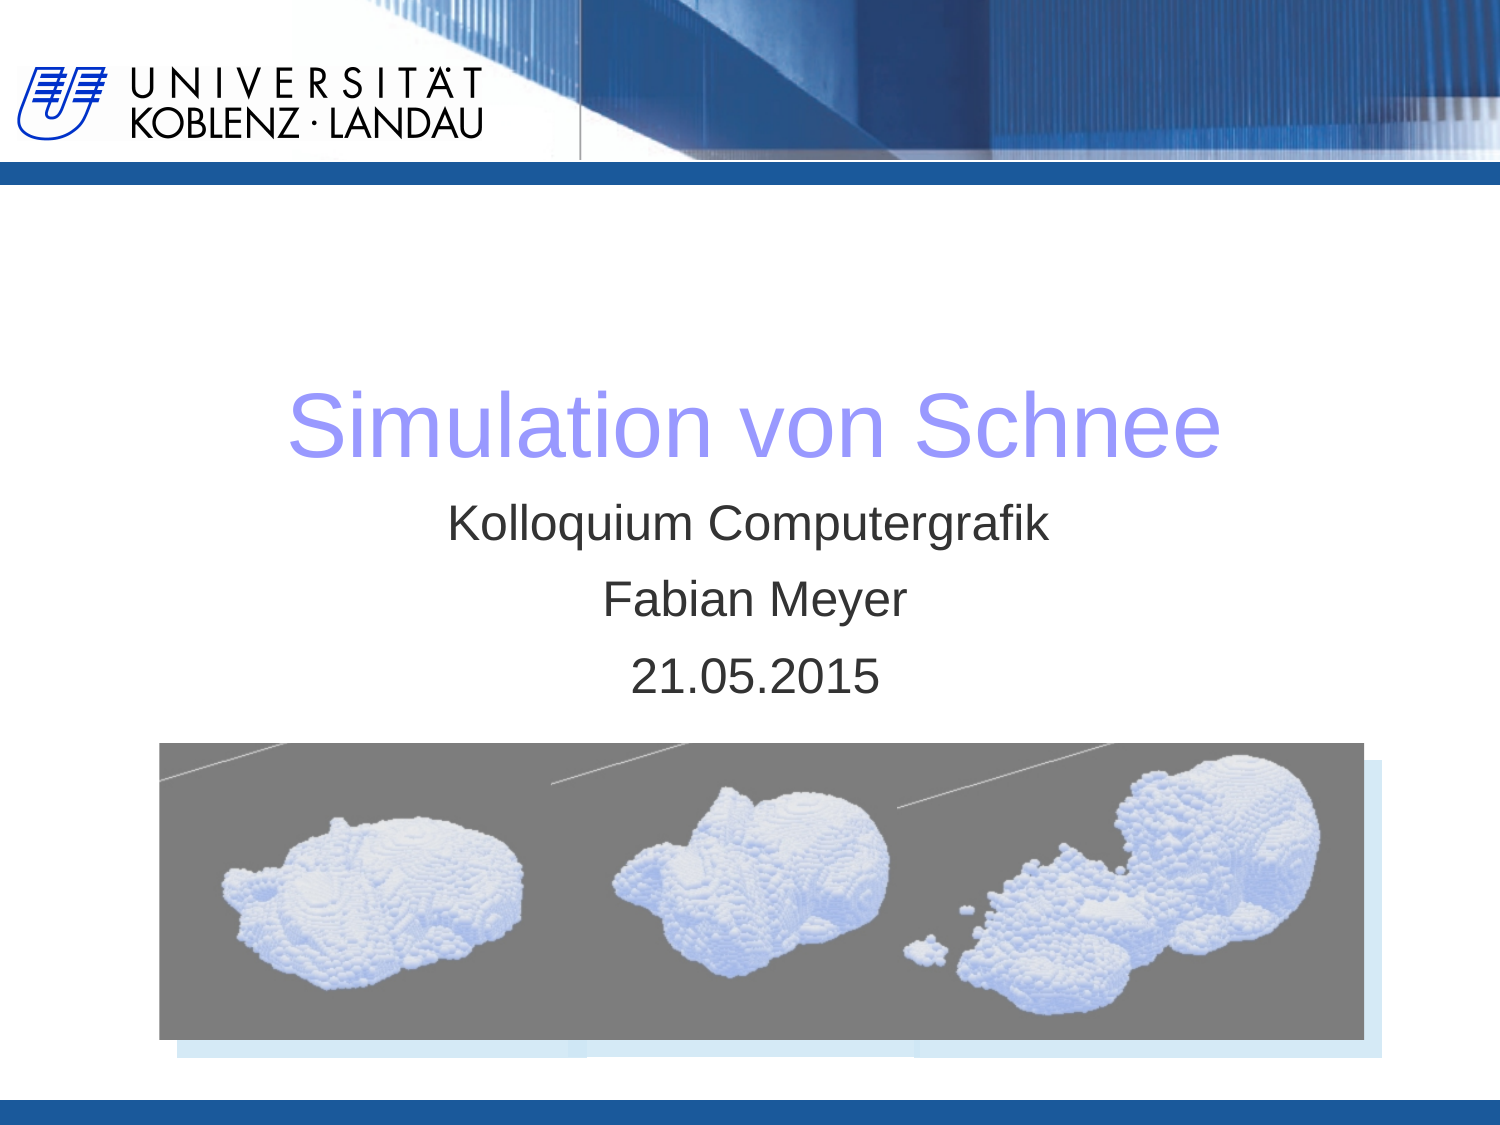

# Simulation von Schnee
Kolloquium Computergrafik
Fabian Meyer
21.05.2015